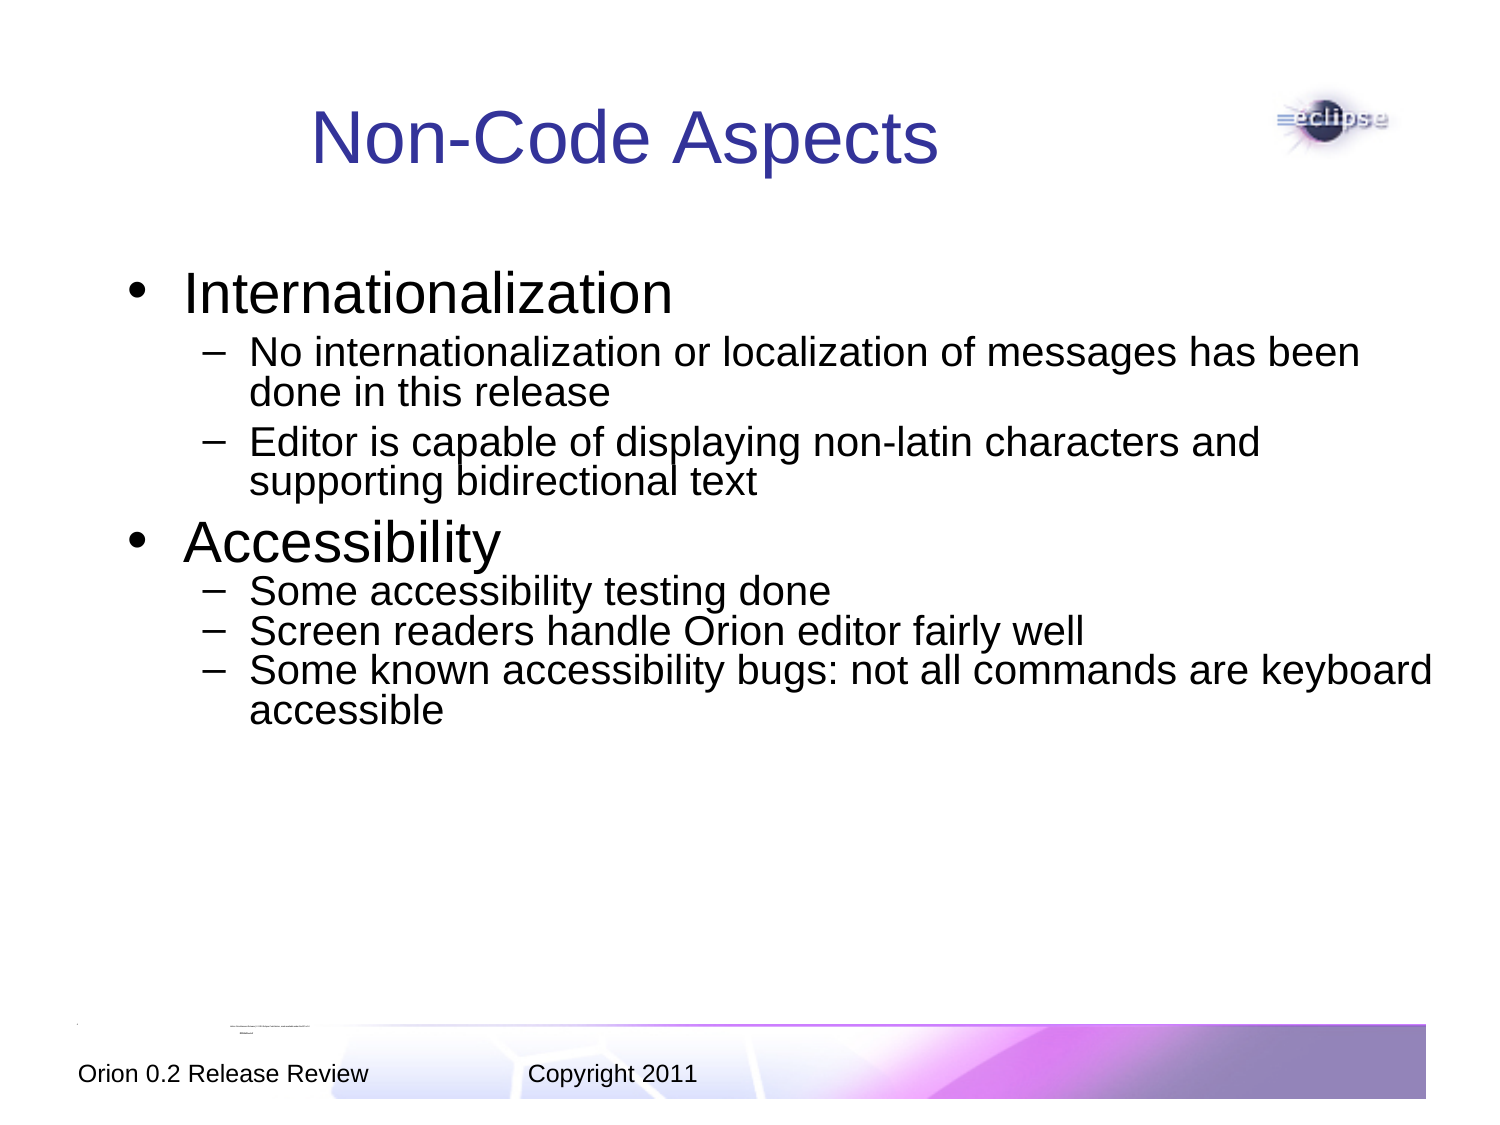

# Non-Code Aspects
Internationalization
No internationalization or localization of messages has been done in this release
Editor is capable of displaying non-latin characters and supporting bidirectional text
Accessibility
Some accessibility testing done
Screen readers handle Orion editor fairly well
Some known accessibility bugs: not all commands are keyboard accessible
4
Copyright 2011